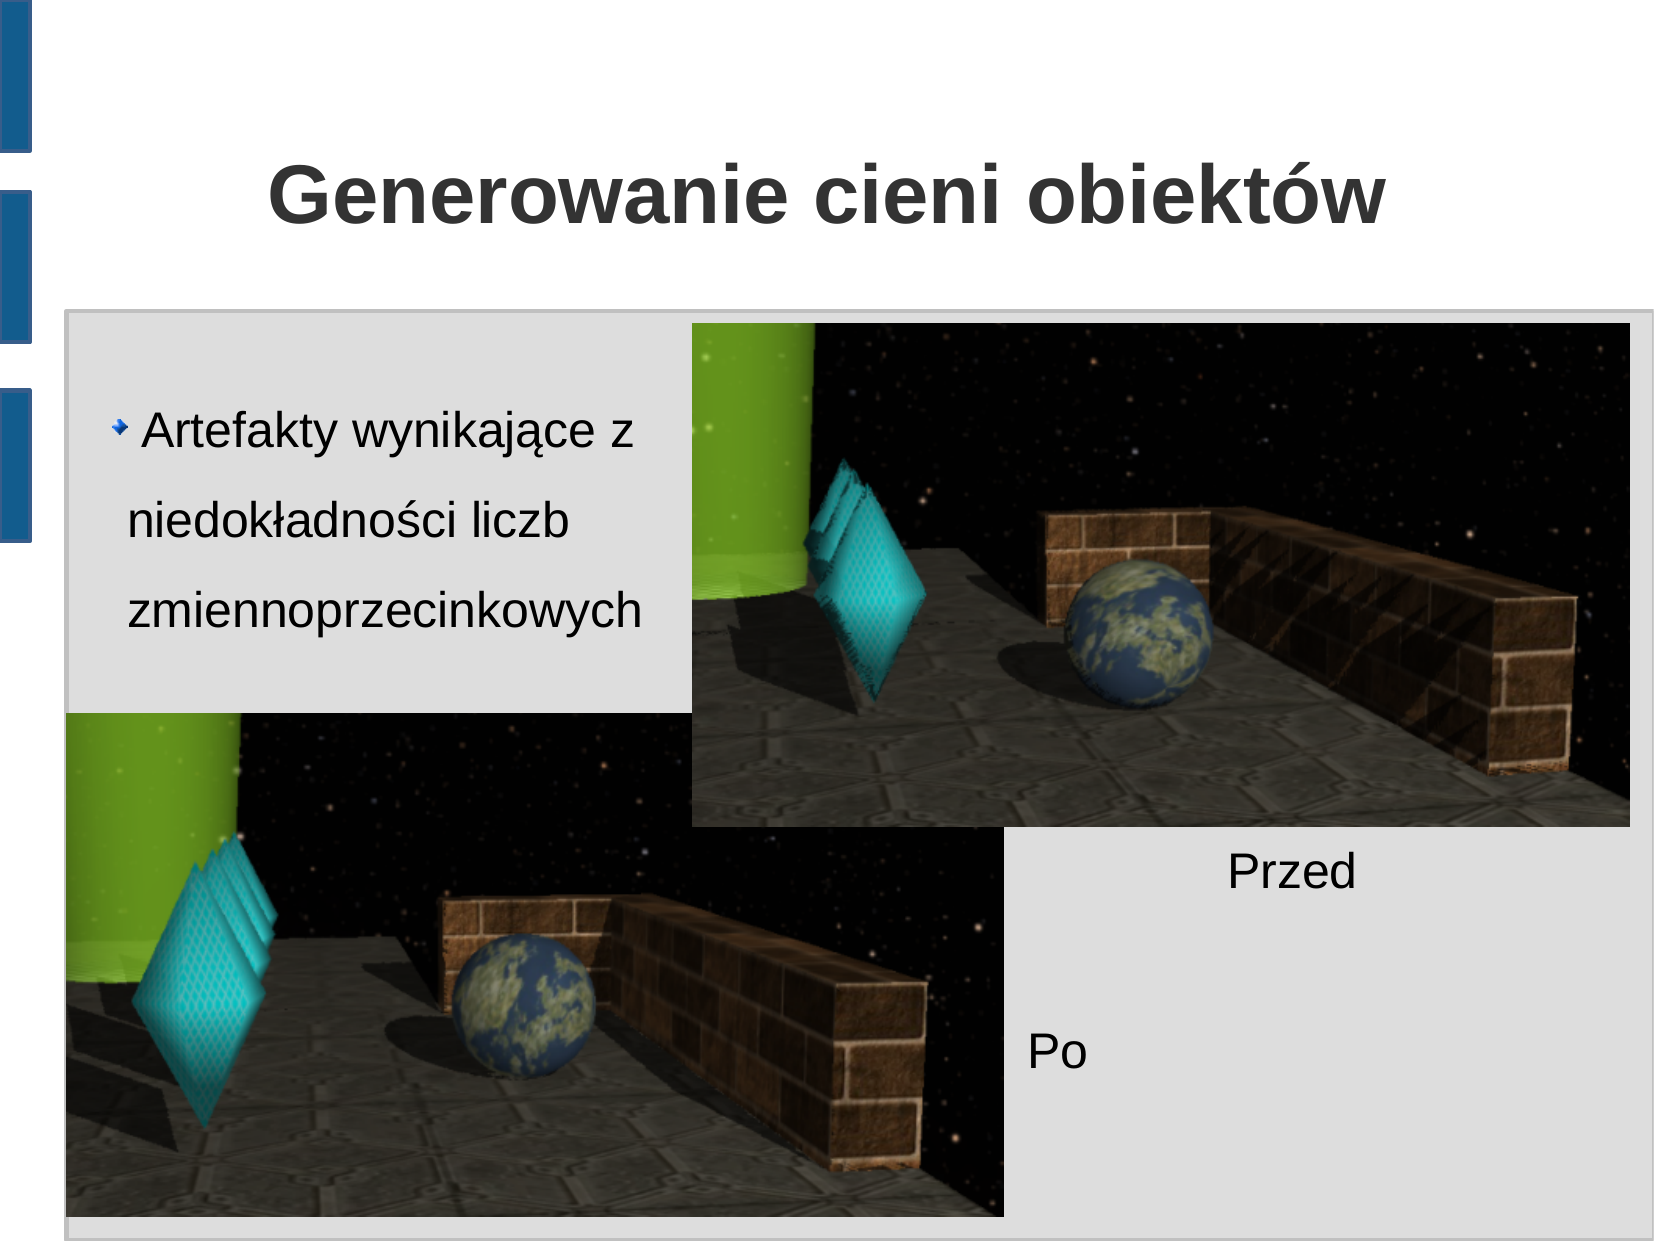

# Generowanie cieni obiektów
 Artefakty wynikające z
niedokładności liczb
zmiennoprzecinkowych
 Przed
Po